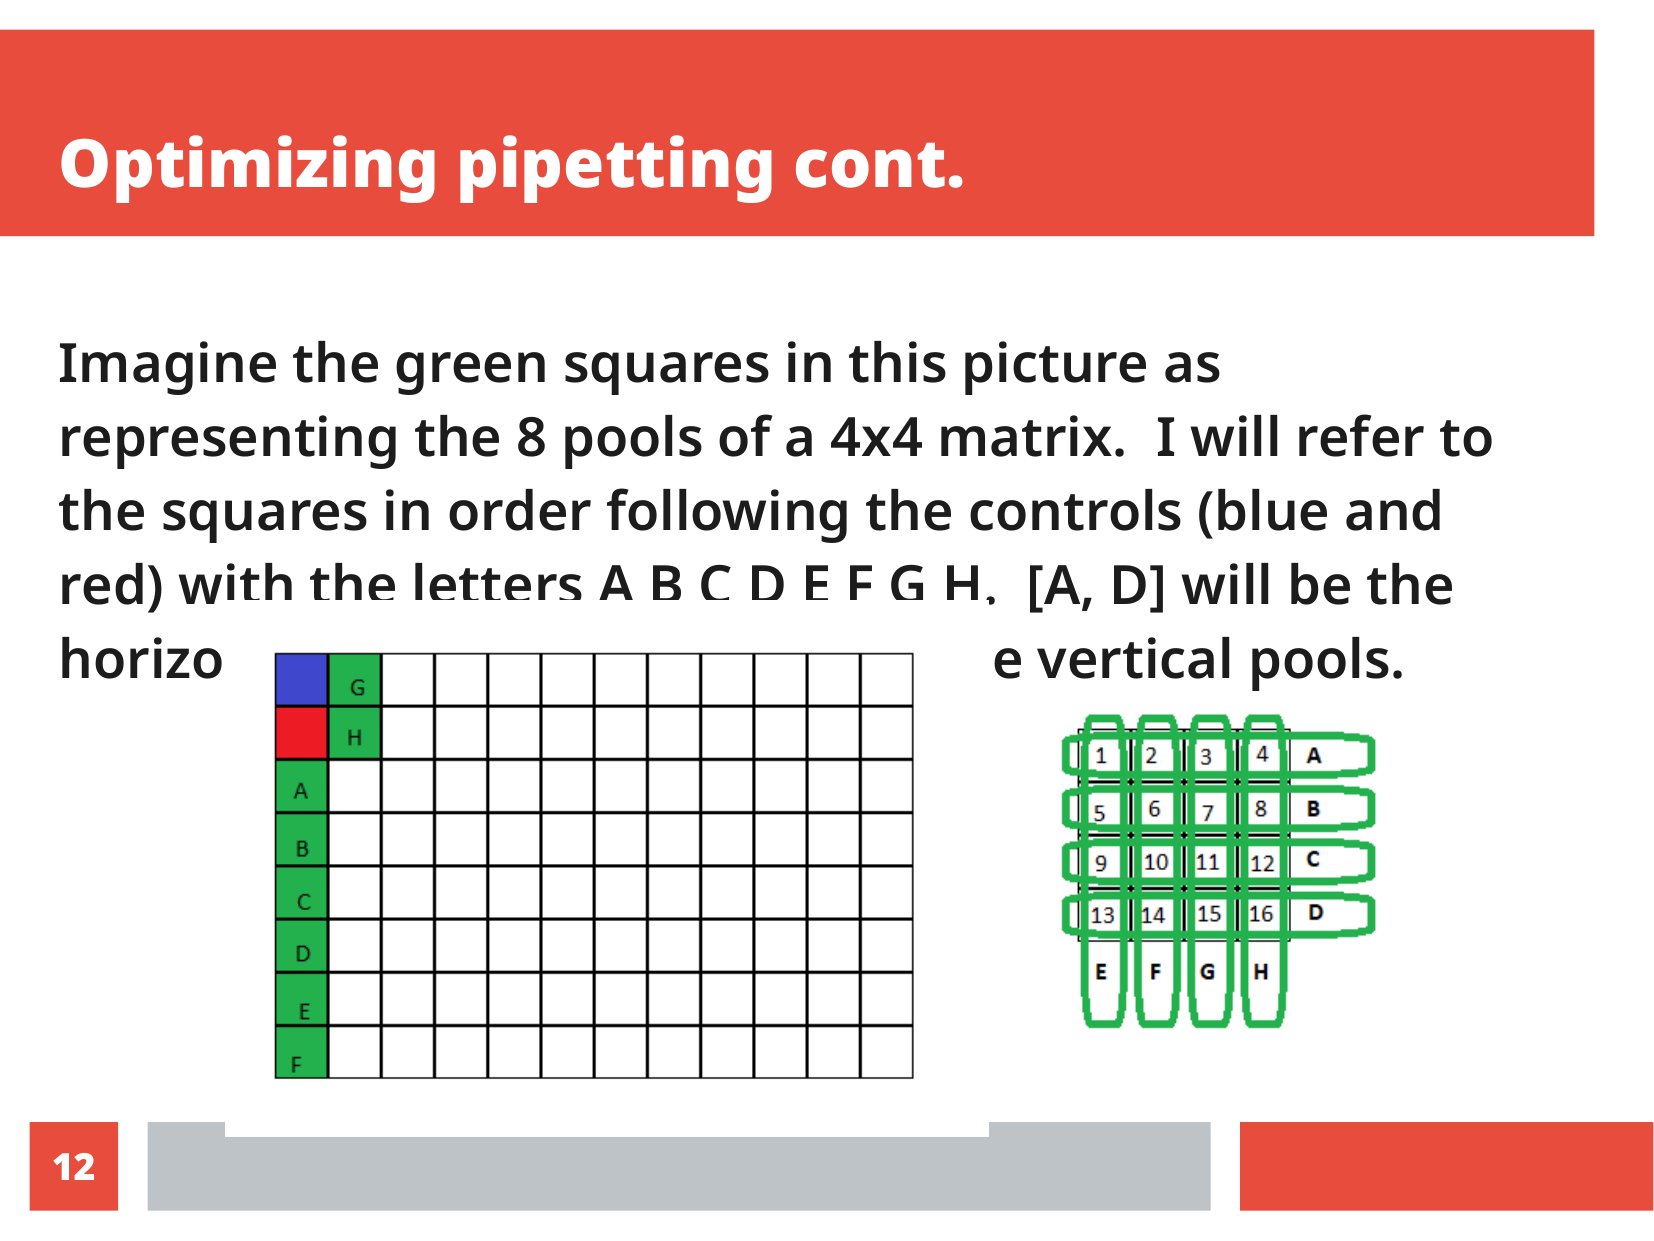

# Optimizing pipetting cont.
Imagine the green squares in this picture as representing the 8 pools of a 4x4 matrix. I will refer to the squares in order following the controls (blue and red) with the letters A B C D E F G H. [A, D] will be the horizontal pools and [E,H] will be the vertical pools.
12